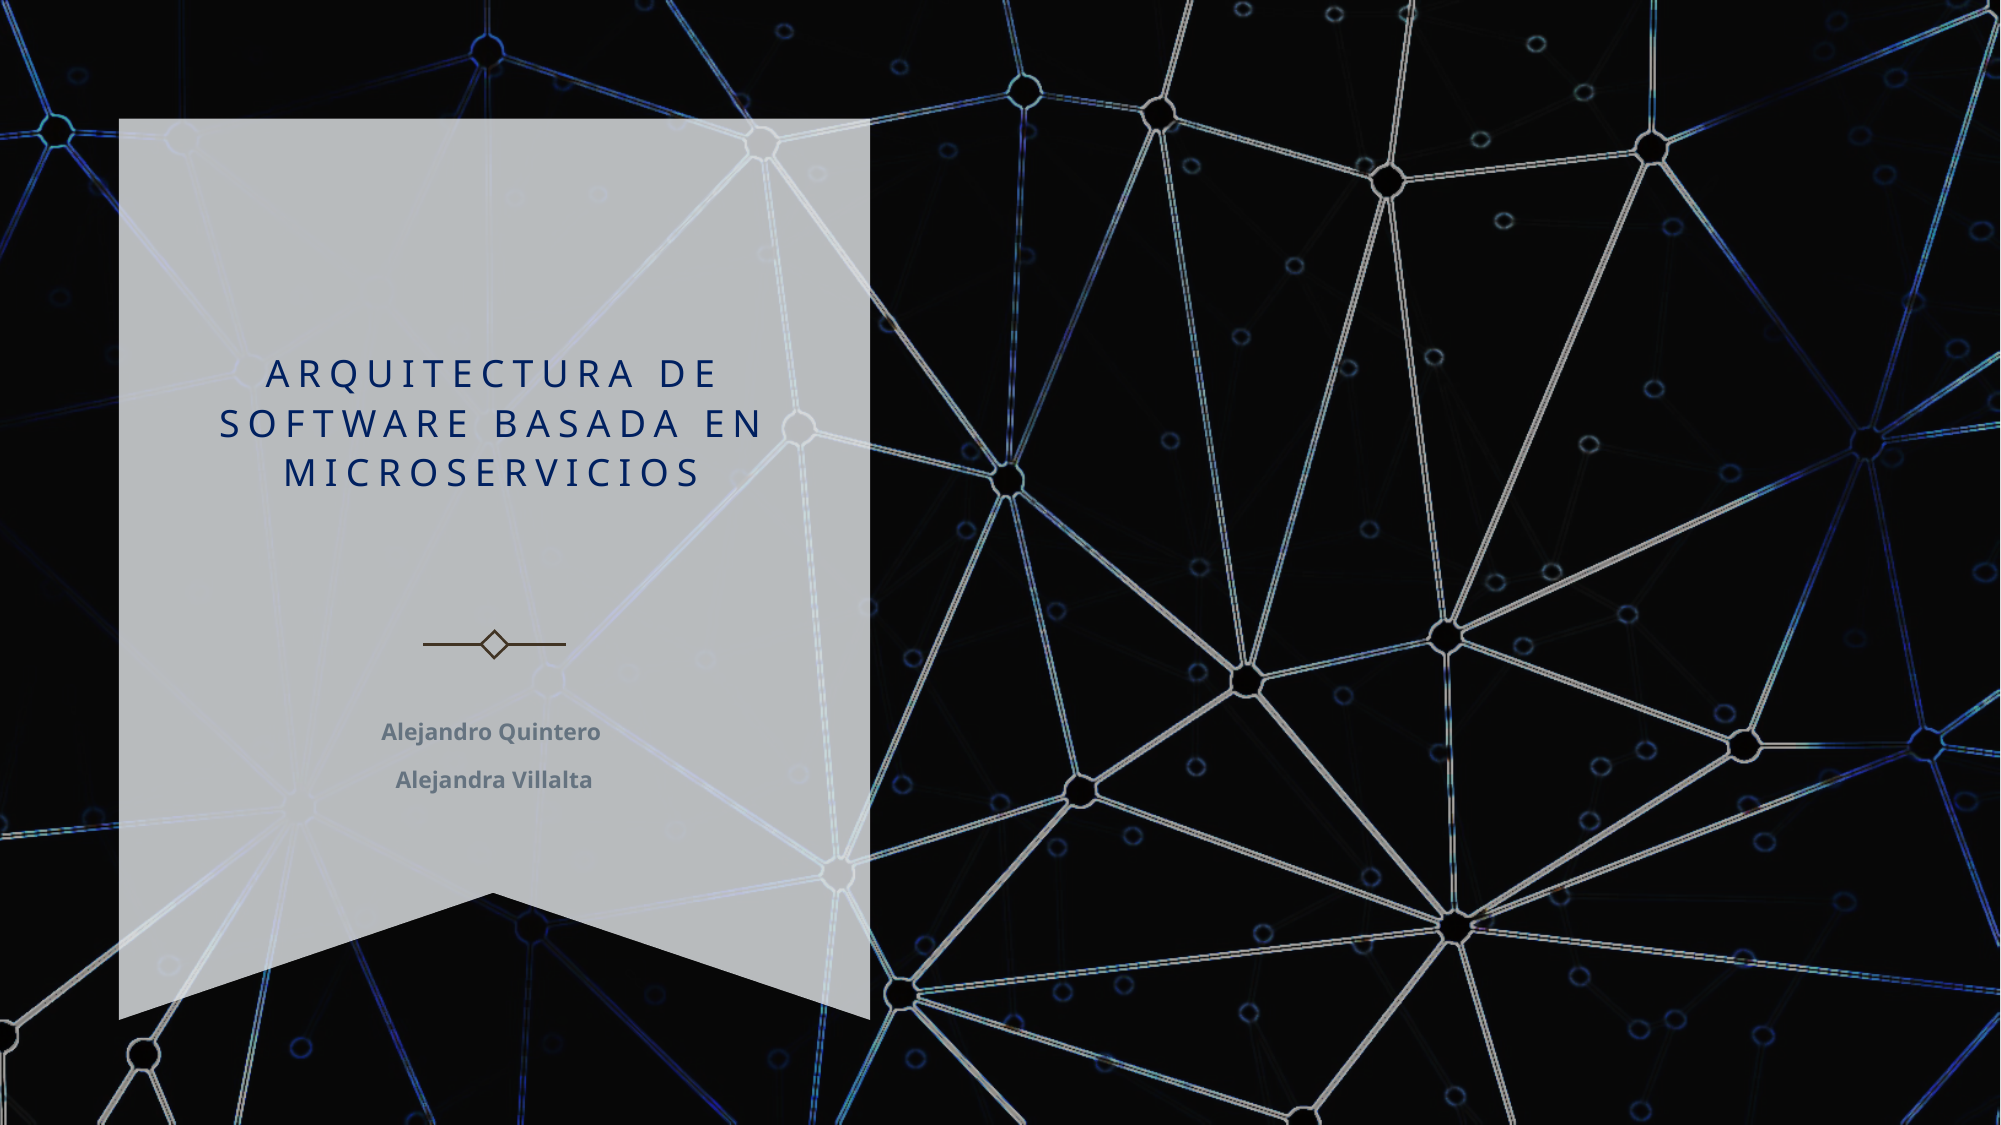

# Arquitectura de software basada en microservicios
Alejandro Quintero
Alejandra Villalta